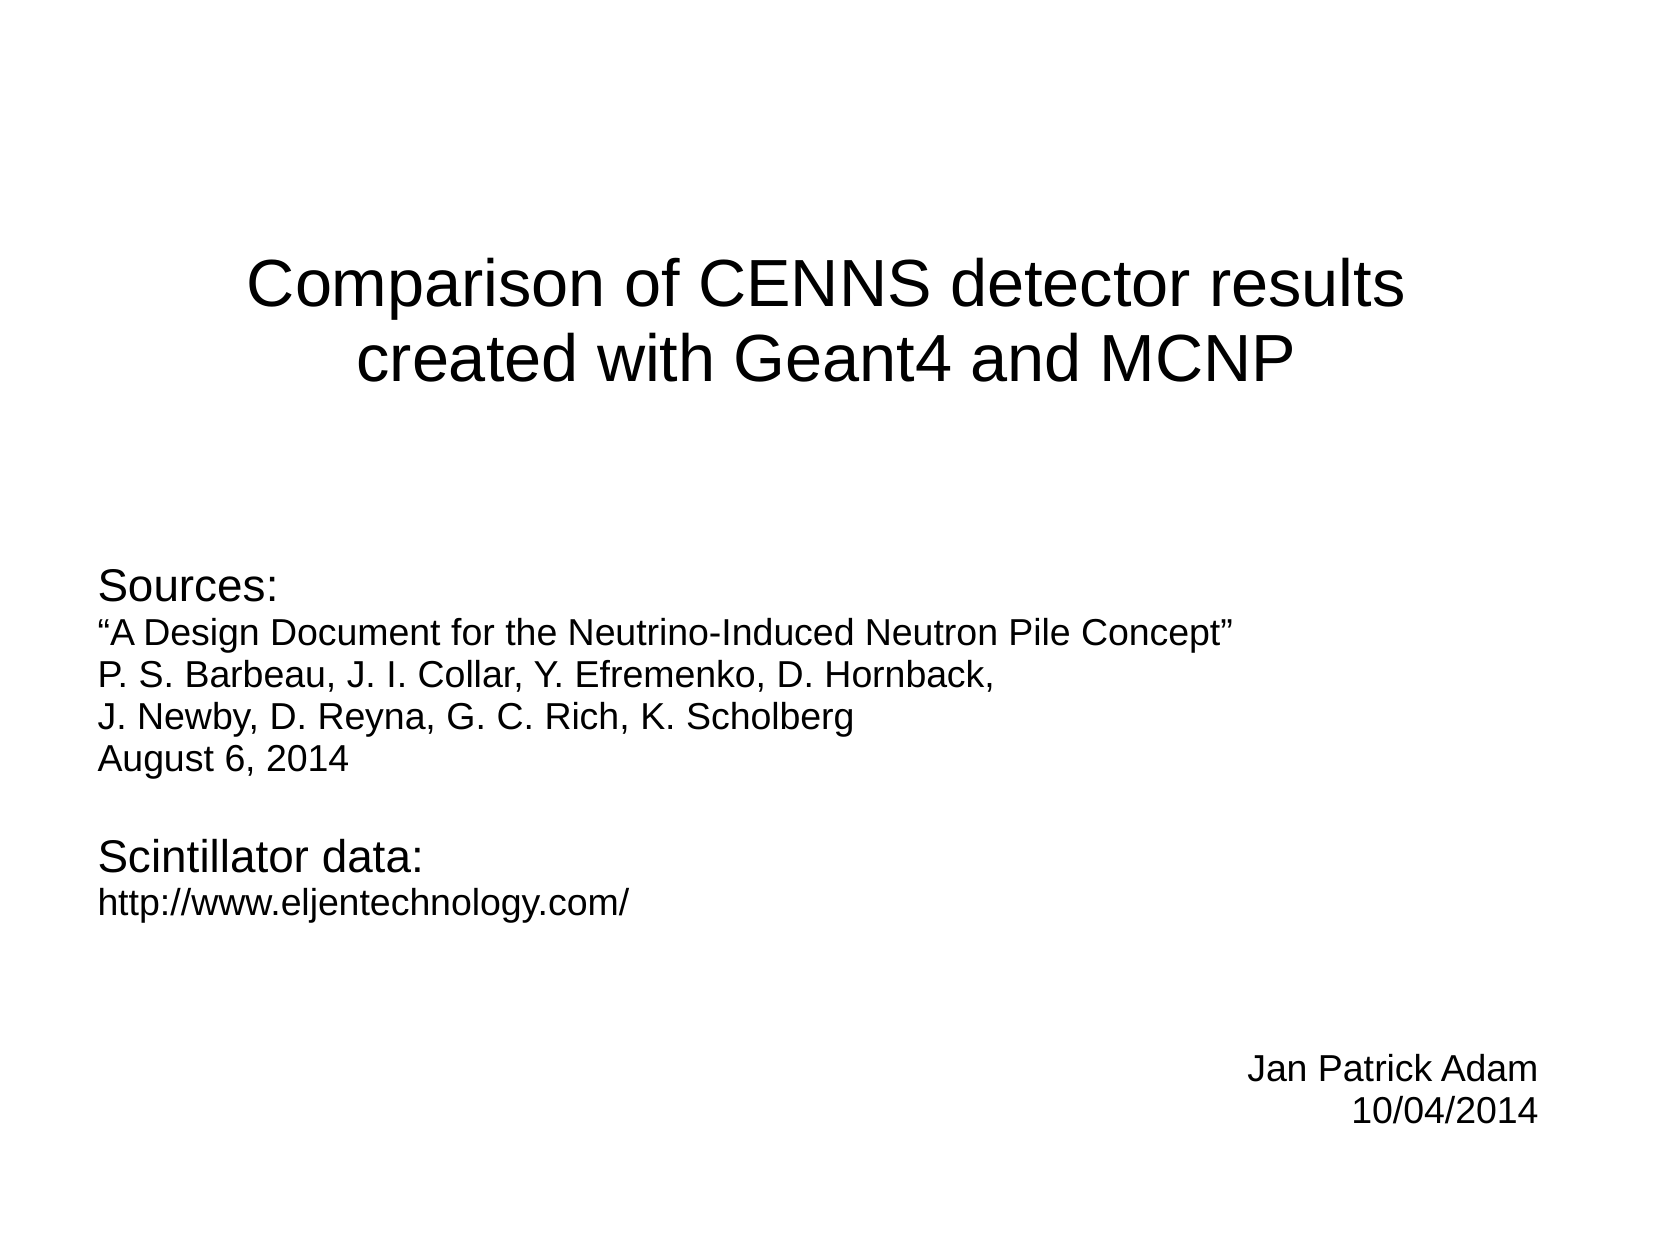

# Comparison of CENNS detector results
created with Geant4 and MCNP
Sources:
“A Design Document for the Neutrino-Induced Neutron Pile Concept”
P. S. Barbeau, J. I. Collar, Y. Efremenko, D. Hornback,
J. Newby, D. Reyna, G. C. Rich, K. Scholberg
August 6, 2014
Scintillator data:
http://www.eljentechnology.com/
Jan Patrick Adam
10/04/2014